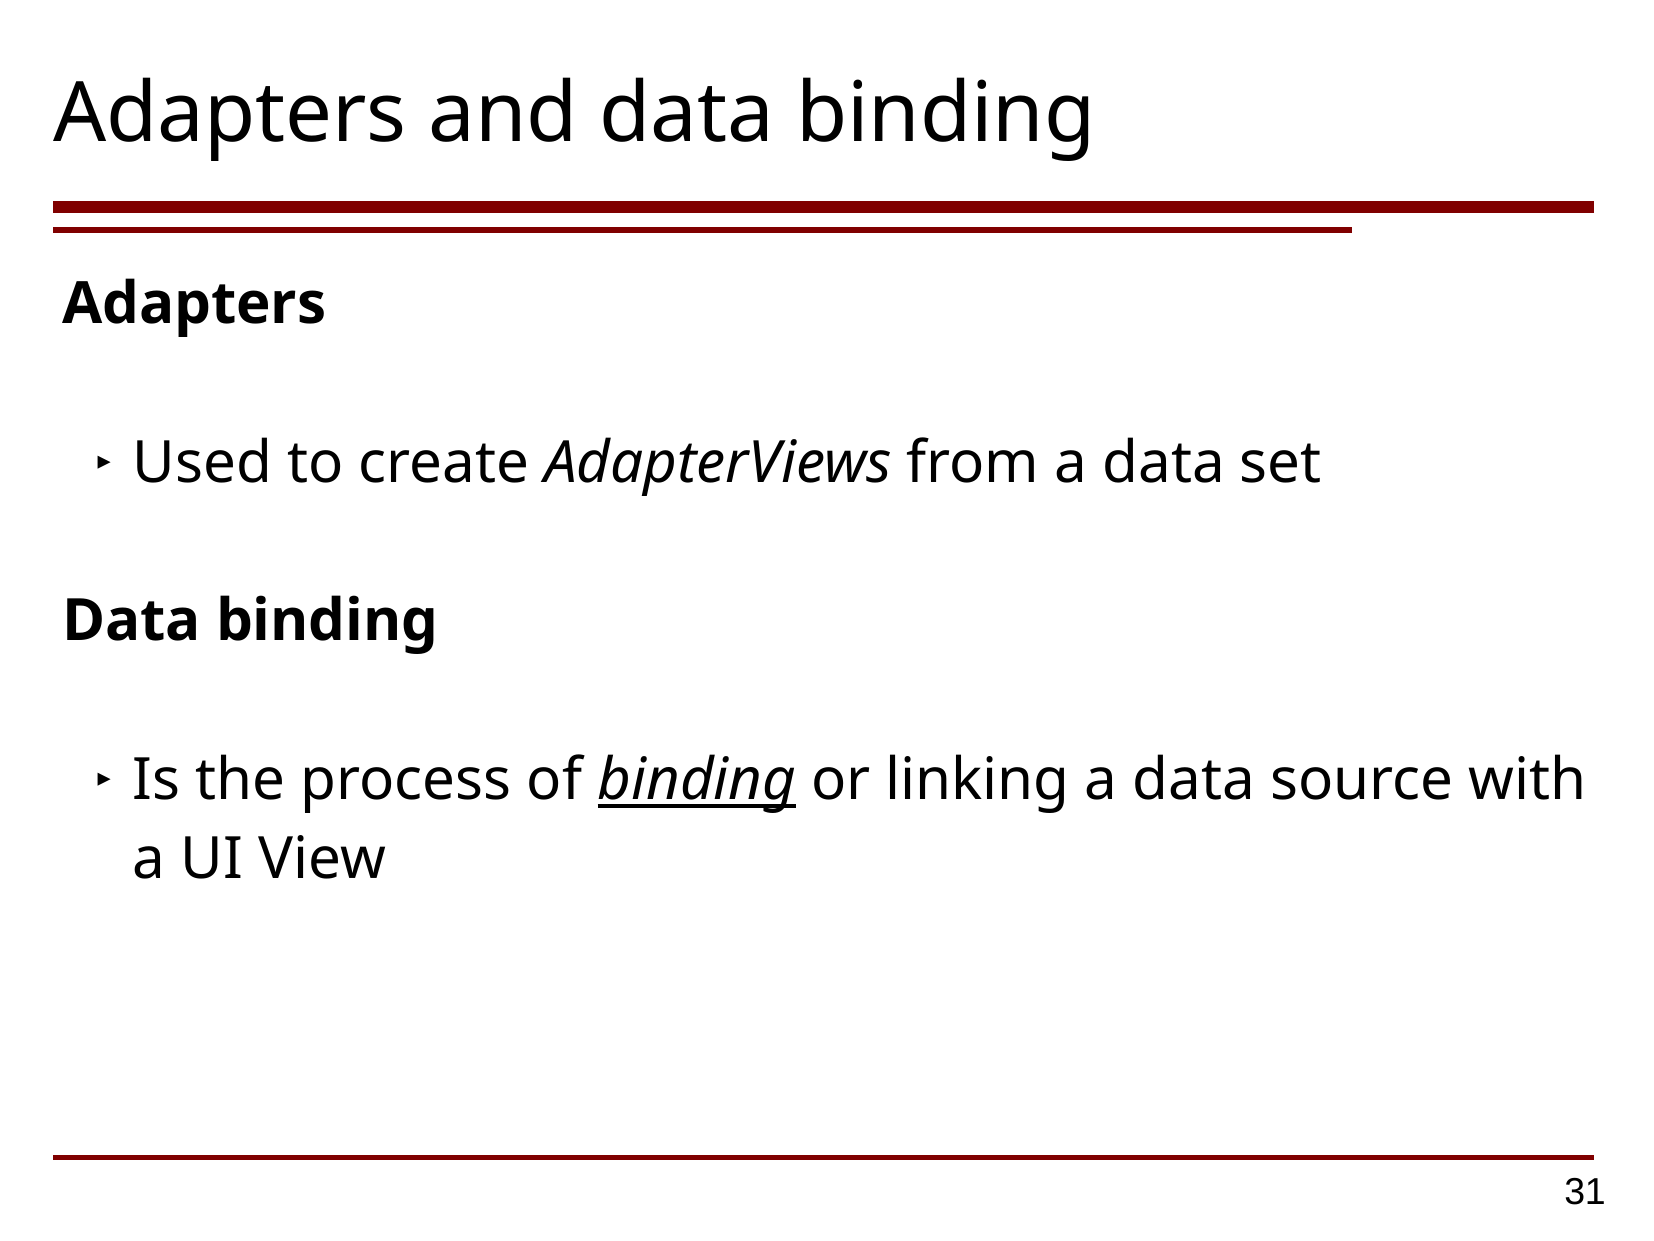

# Adapters and data binding
Adapters
Used to create AdapterViews from a data set
Data binding
Is the process of binding or linking a data source with a UI View